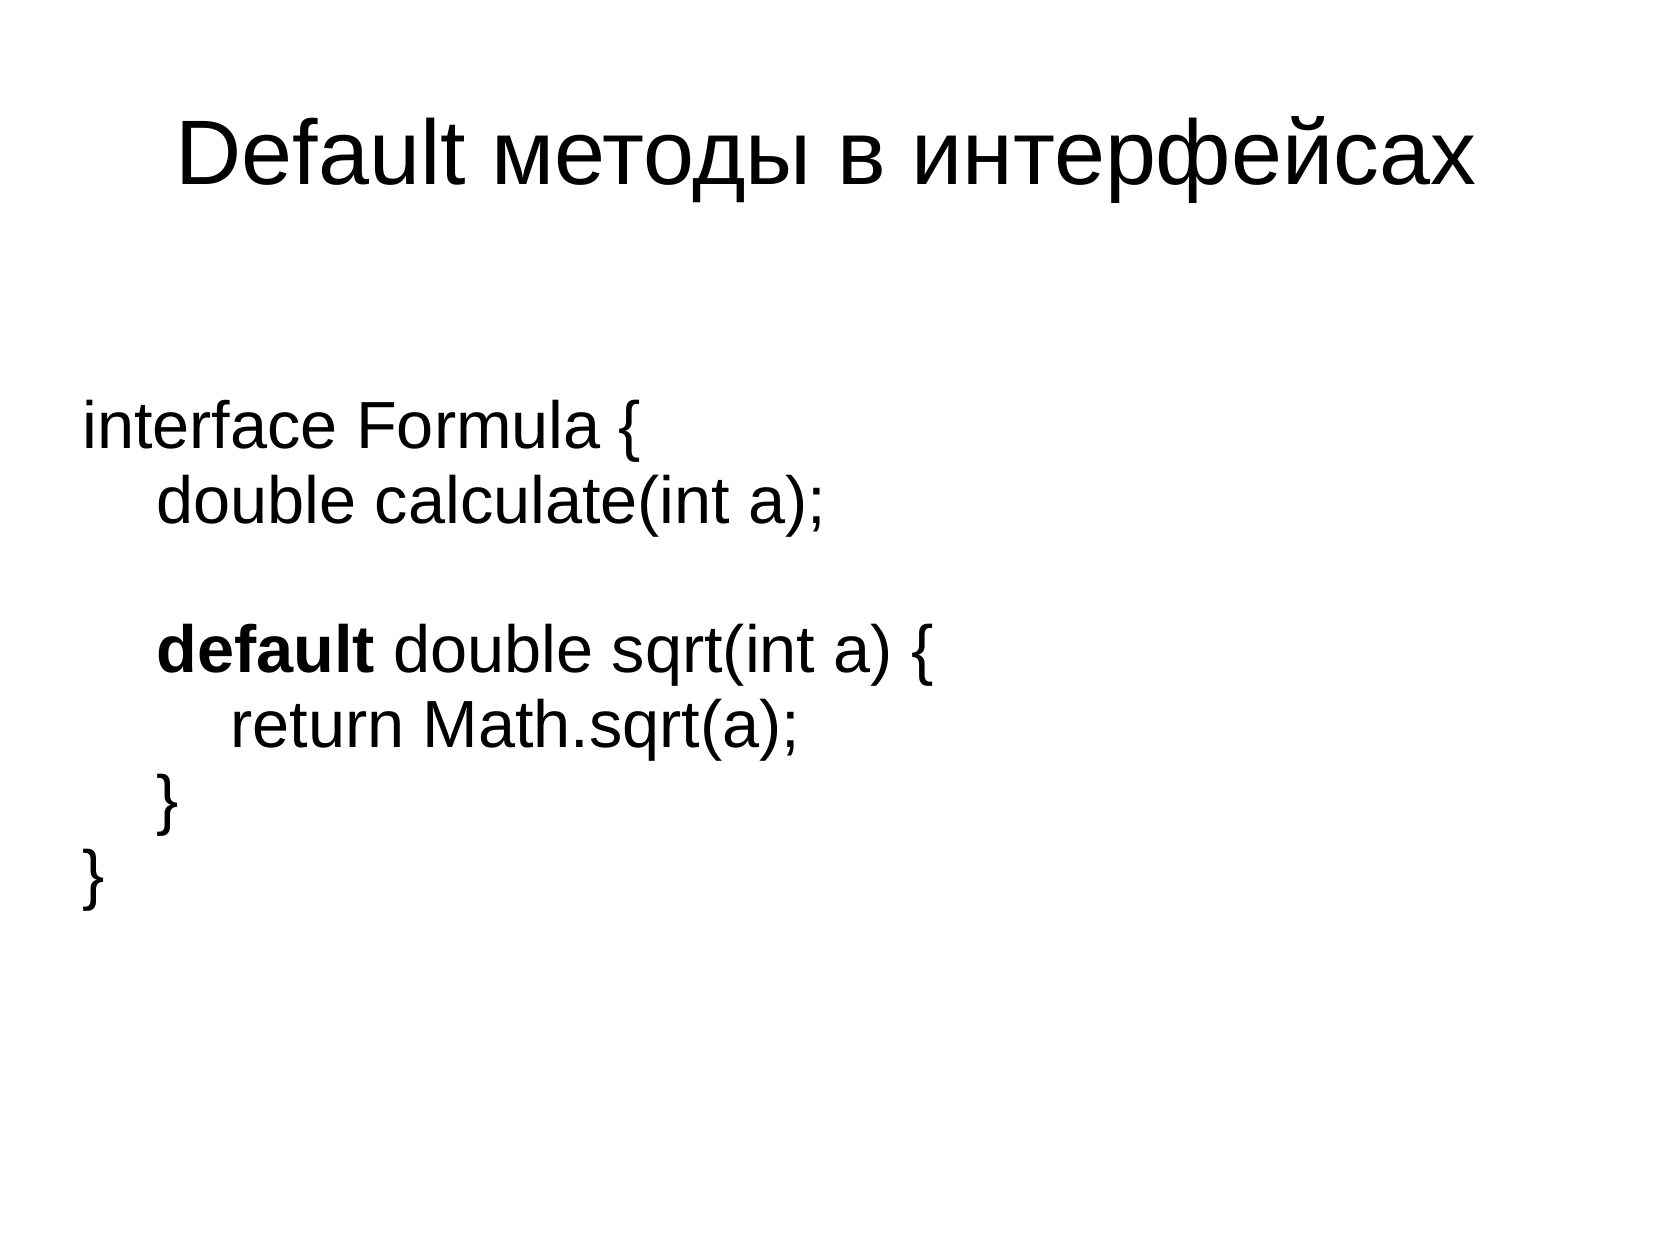

# Default методы в интерфейсах
interface Formula {
 double calculate(int a);
 default double sqrt(int a) {
 return Math.sqrt(a);
 }
}